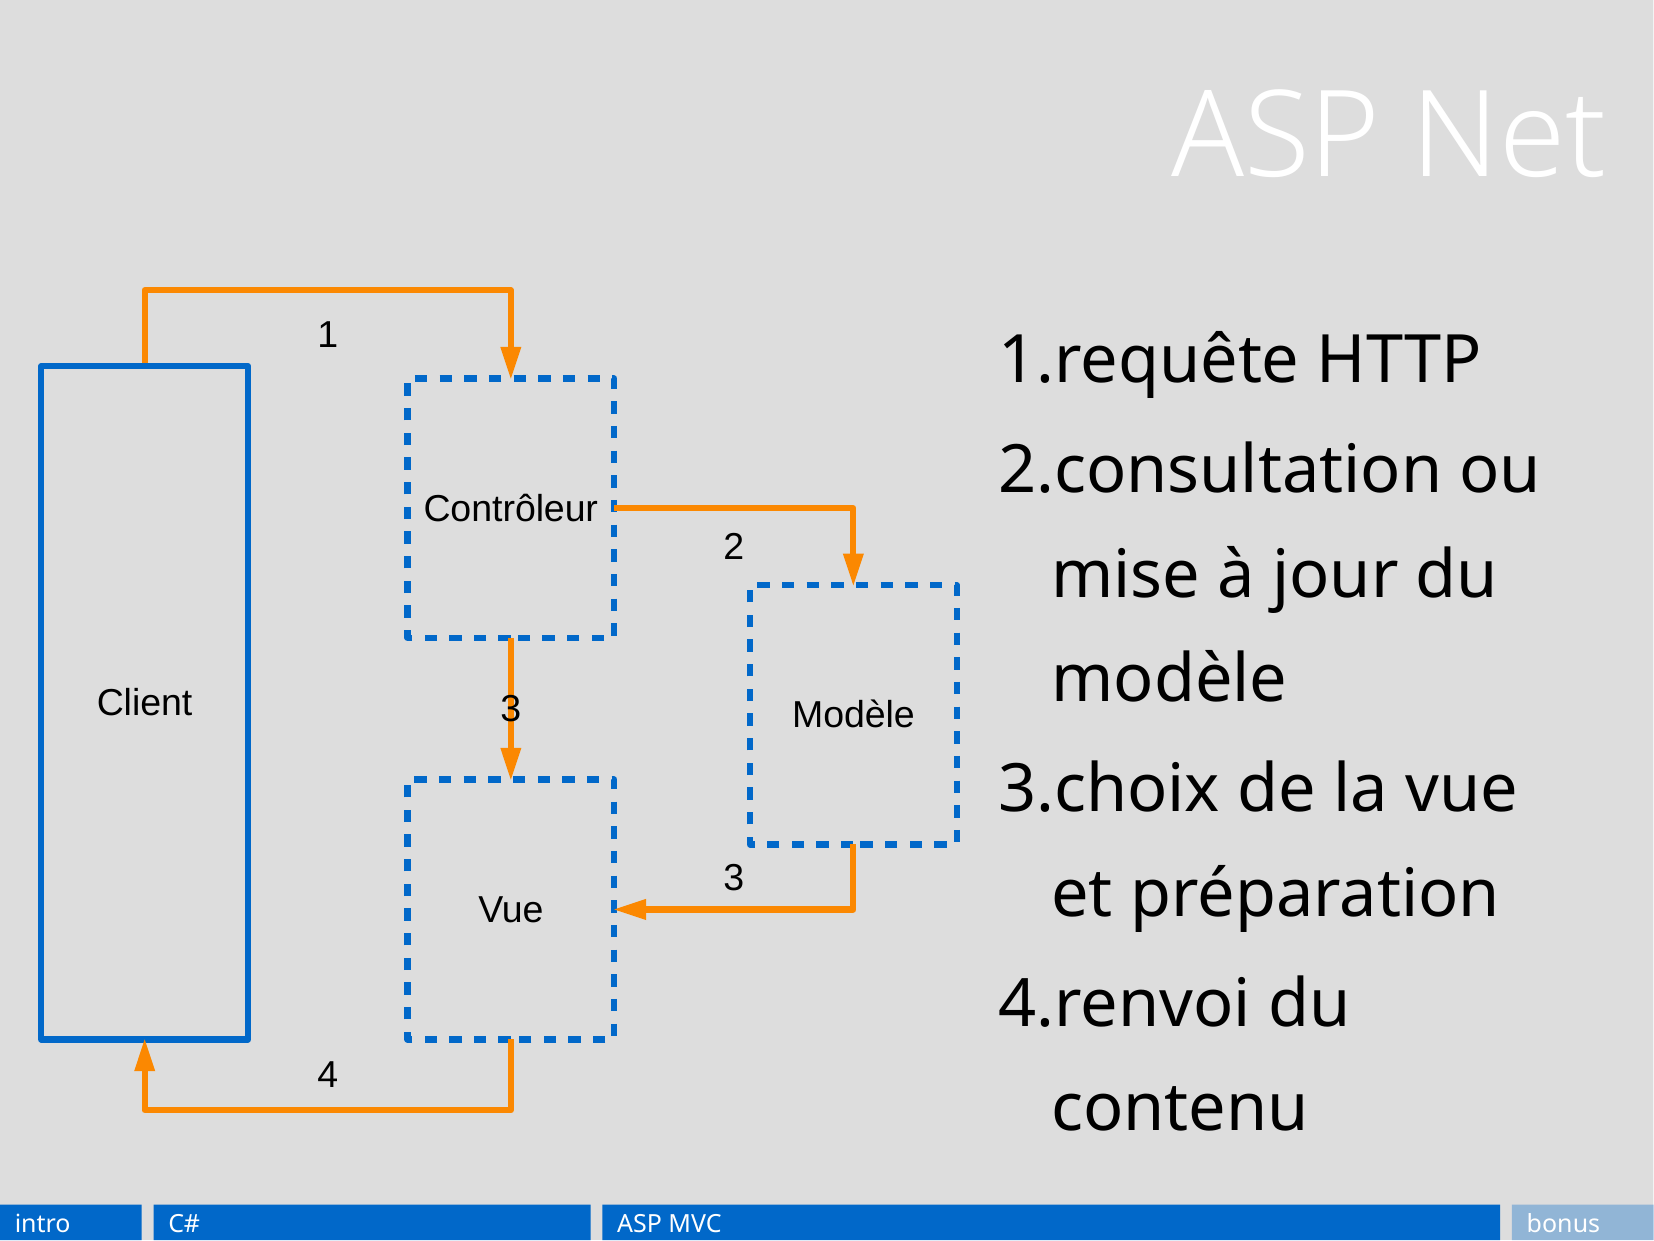

# ASP Net
requête HTTP
consultation ou mise à jour du modèle
choix de la vue et préparation
renvoi du contenu
Client
Contrôleur
Modèle
Vue
intro
C#
ASP MVC
bonus